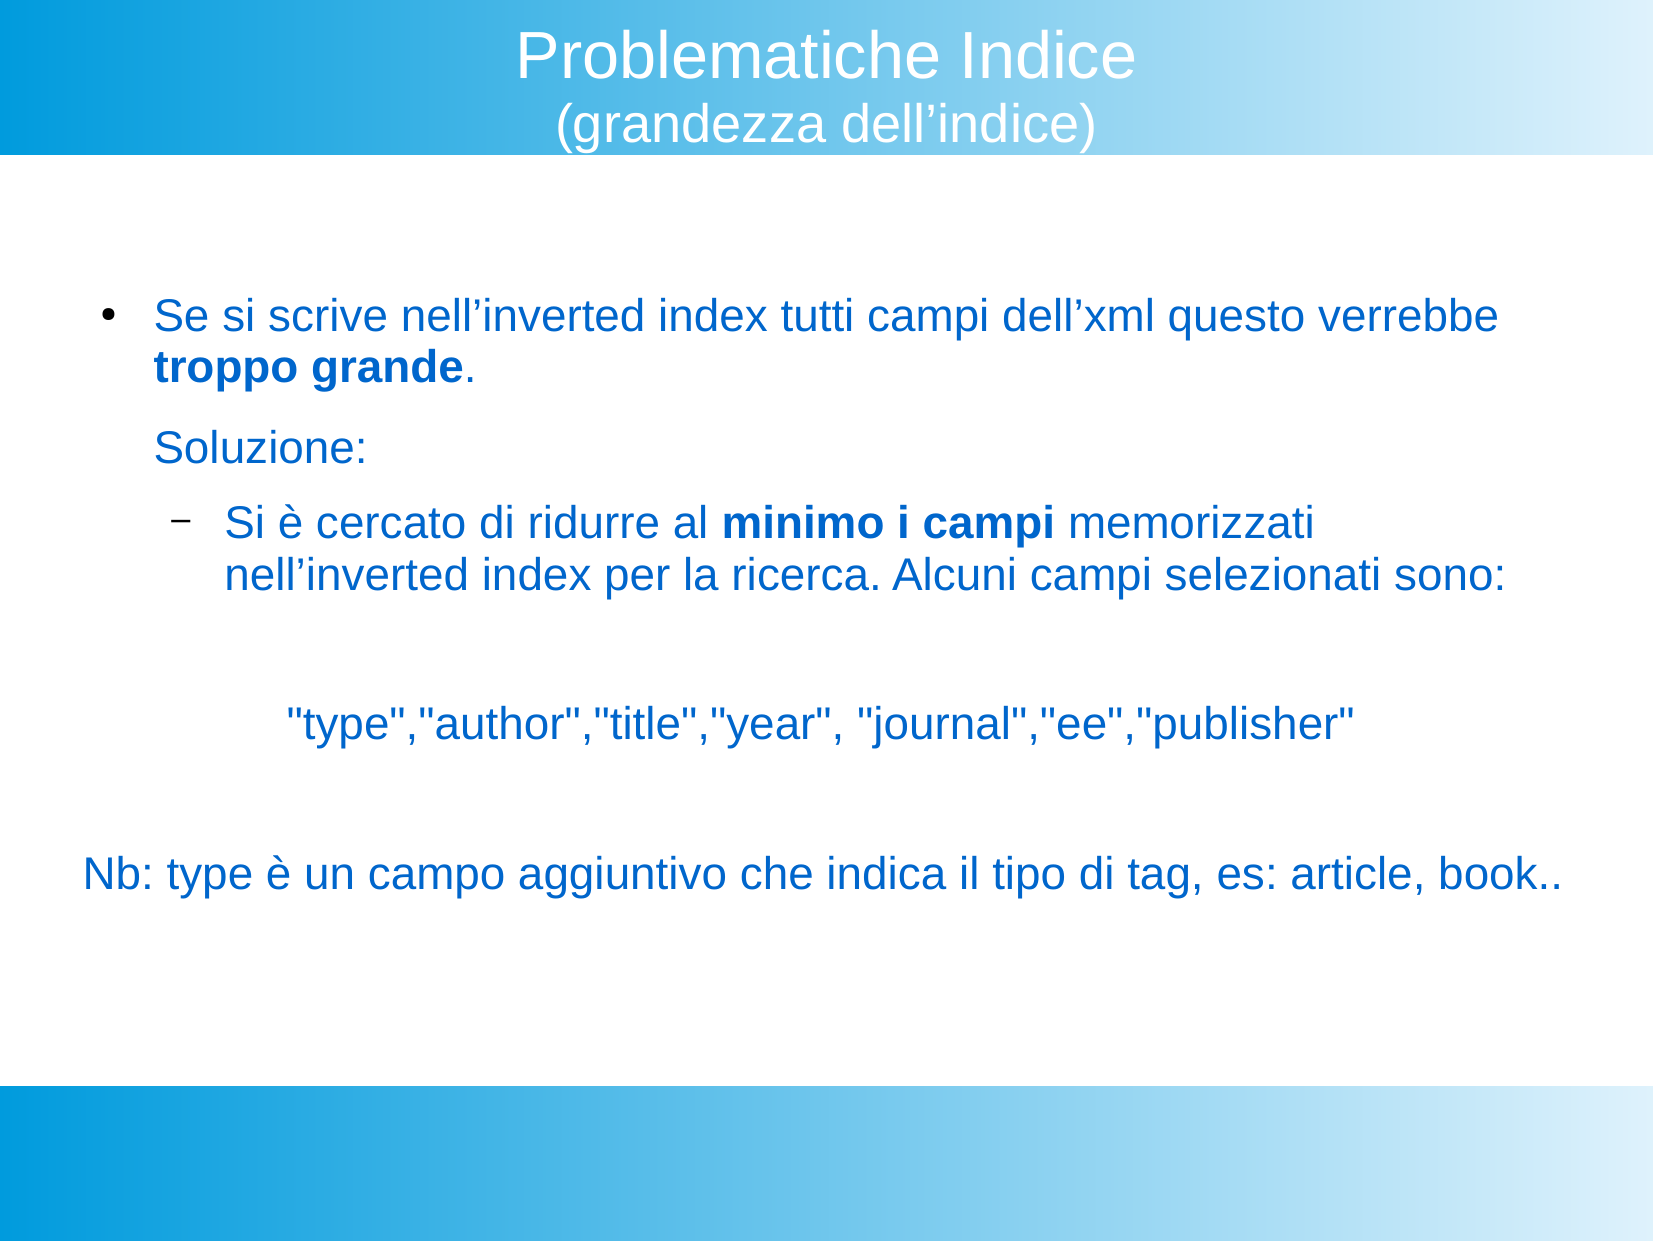

# Problematiche Indice (grandezza dell’indice)
Se si scrive nell’inverted index tutti campi dell’xml questo verrebbe troppo grande.
Soluzione:
Si è cercato di ridurre al minimo i campi memorizzati nell’inverted index per la ricerca. Alcuni campi selezionati sono:
 "type","author","title","year", "journal","ee","publisher"
Nb: type è un campo aggiuntivo che indica il tipo di tag, es: article, book..